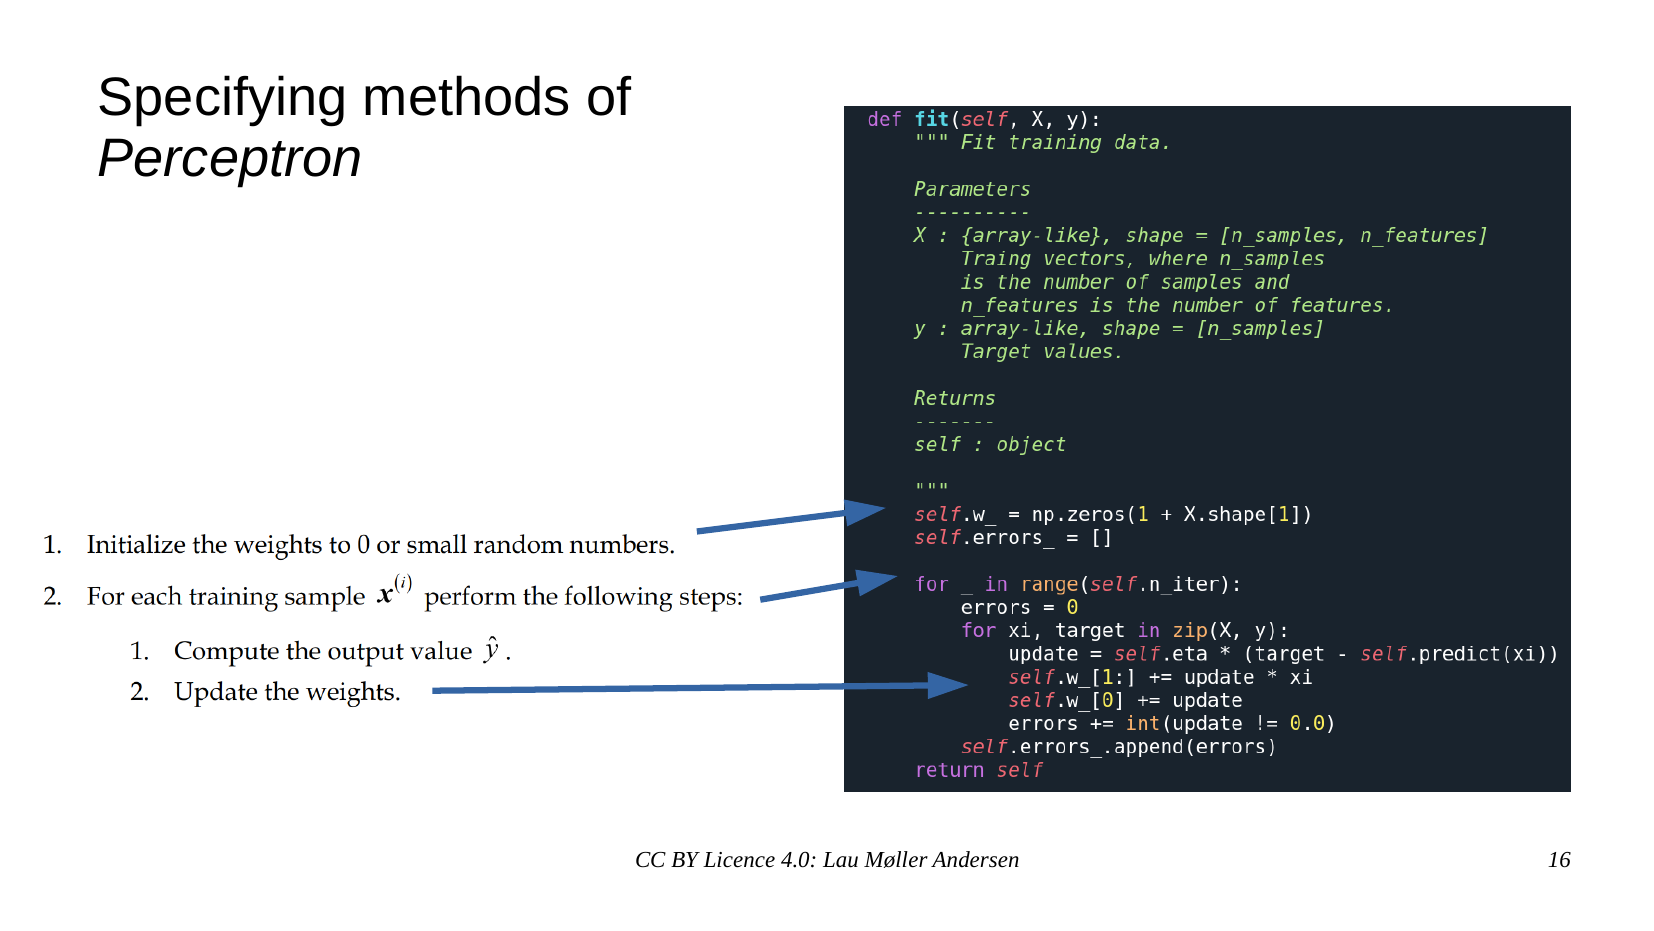

Specifying methods of Perceptron
CC BY Licence 4.0: Lau Møller Andersen
16